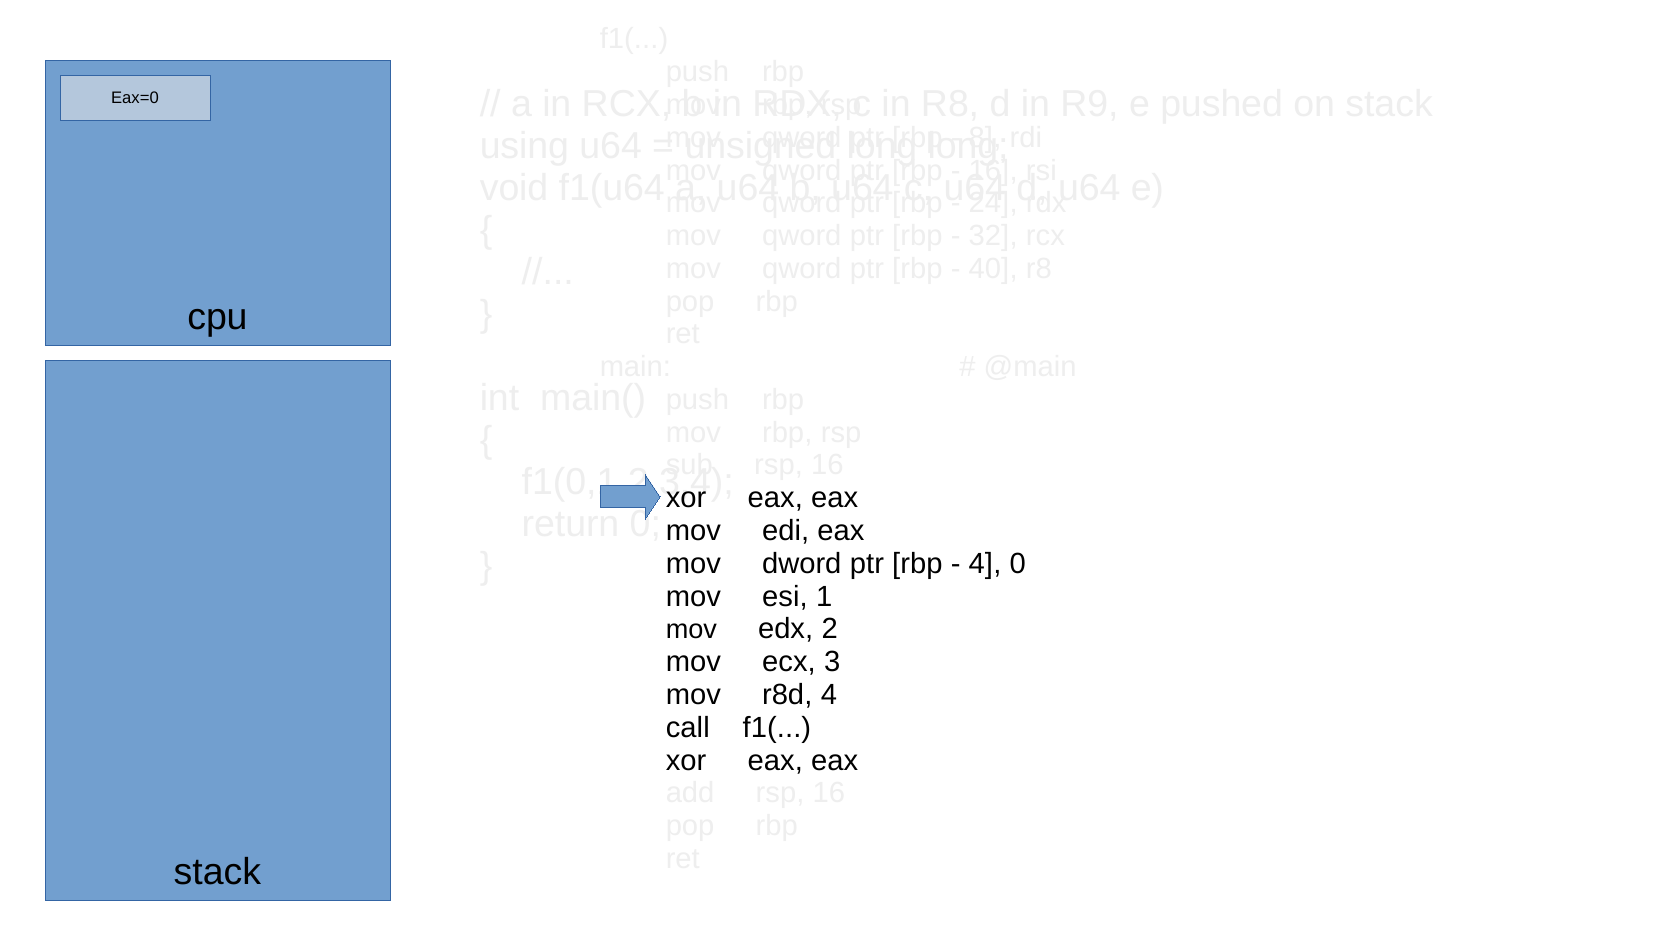

f1(...)
 push rbp
 mov rbp, rsp
 mov qword ptr [rbp - 8], rdi
 mov qword ptr [rbp - 16], rsi
 mov qword ptr [rbp - 24], rdx
 mov qword ptr [rbp - 32], rcx
 mov qword ptr [rbp - 40], r8
 pop rbp
 ret
main: # @main
 push rbp
 mov rbp, rsp
 sub rsp, 16
 xor eax, eax
 mov edi, eax
 mov dword ptr [rbp - 4], 0
 mov esi, 1
 mov edx, 2
 mov ecx, 3
 mov r8d, 4
 call f1(...)
 xor eax, eax
 add rsp, 16
 pop rbp
 ret
cpu
Eax=0
// a in RCX, b in RDX, c in R8, d in R9, e pushed on stack
using u64 = unsigned long long;
void f1(u64 a, u64 b, u64 c, u64 d, u64 e)
{
 //...
}
int main()
{
 f1(0,1,2,3,4);
 return 0;
}
stack